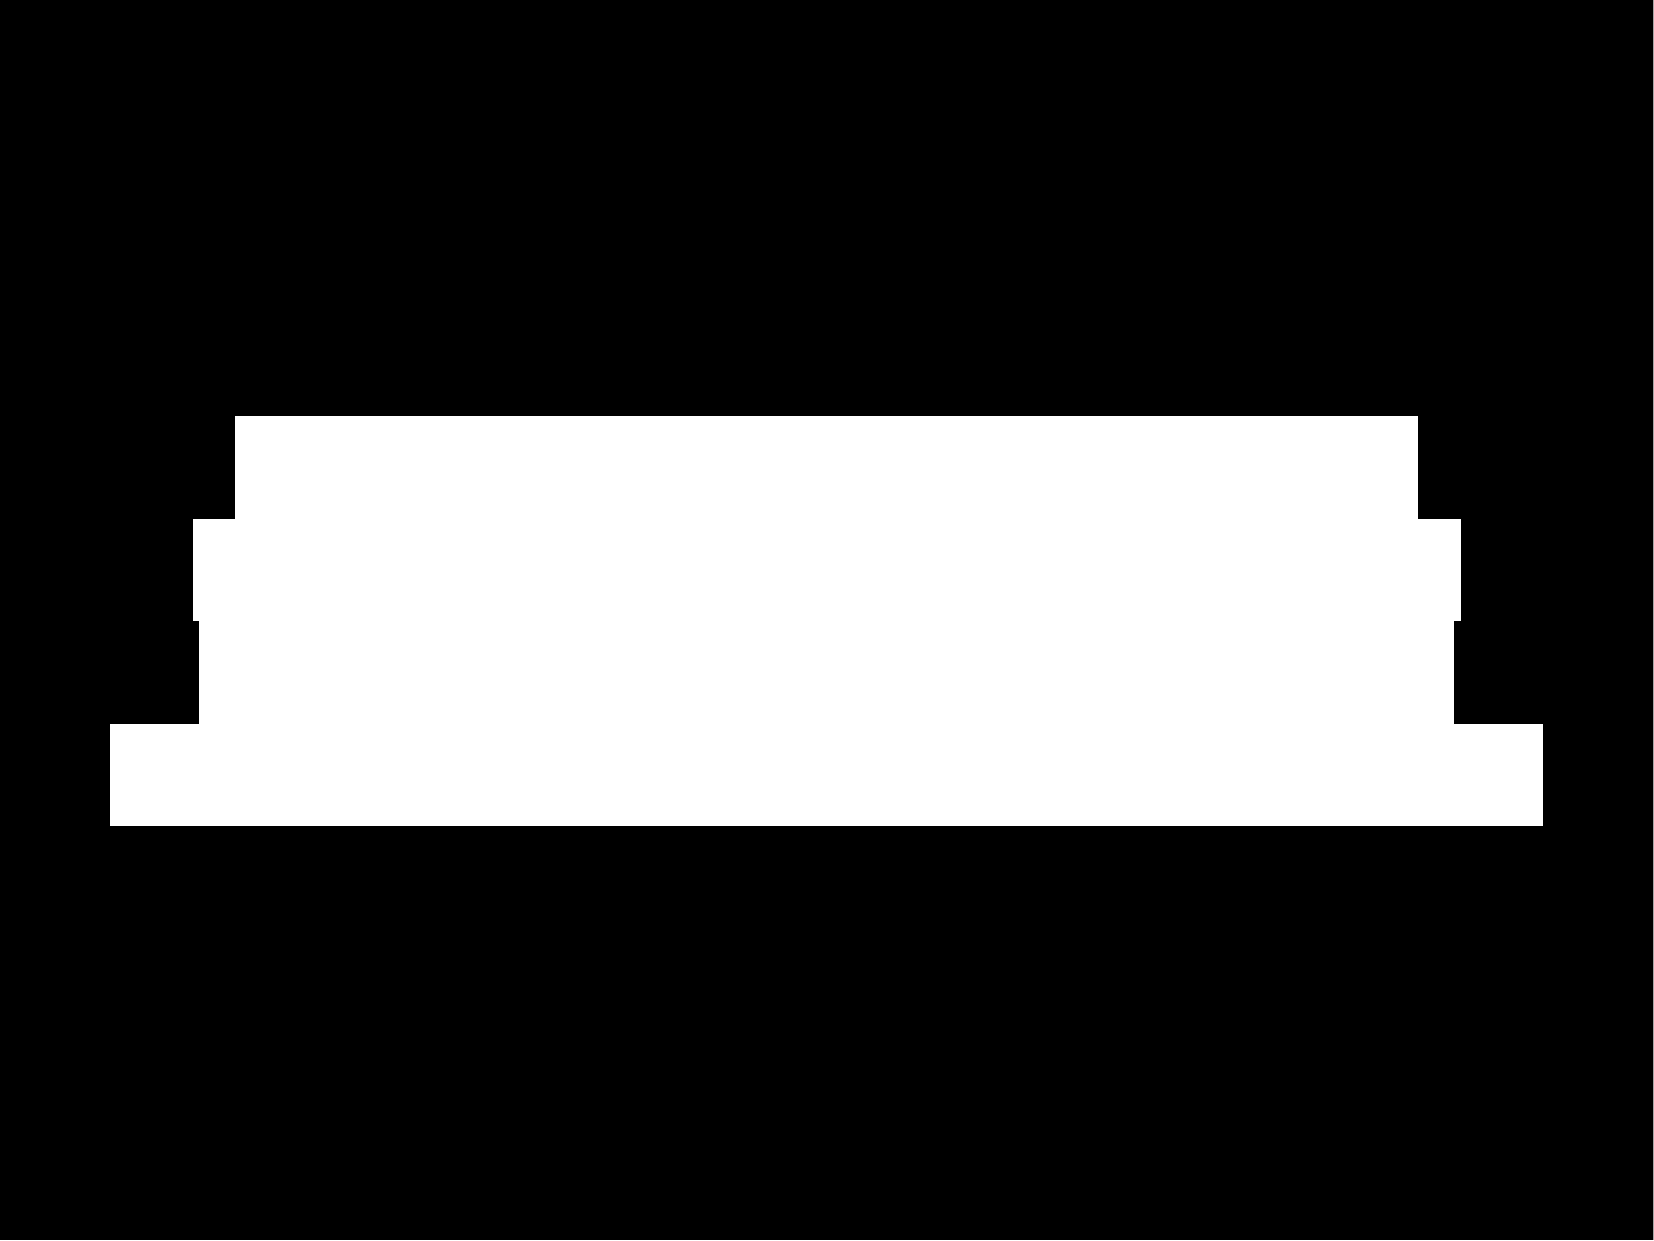

# Na extremidade da adoração
Quero ir para dizer que Te amo
Os meus limites, quero romper
Entregar o melhor de mim, Senhor!